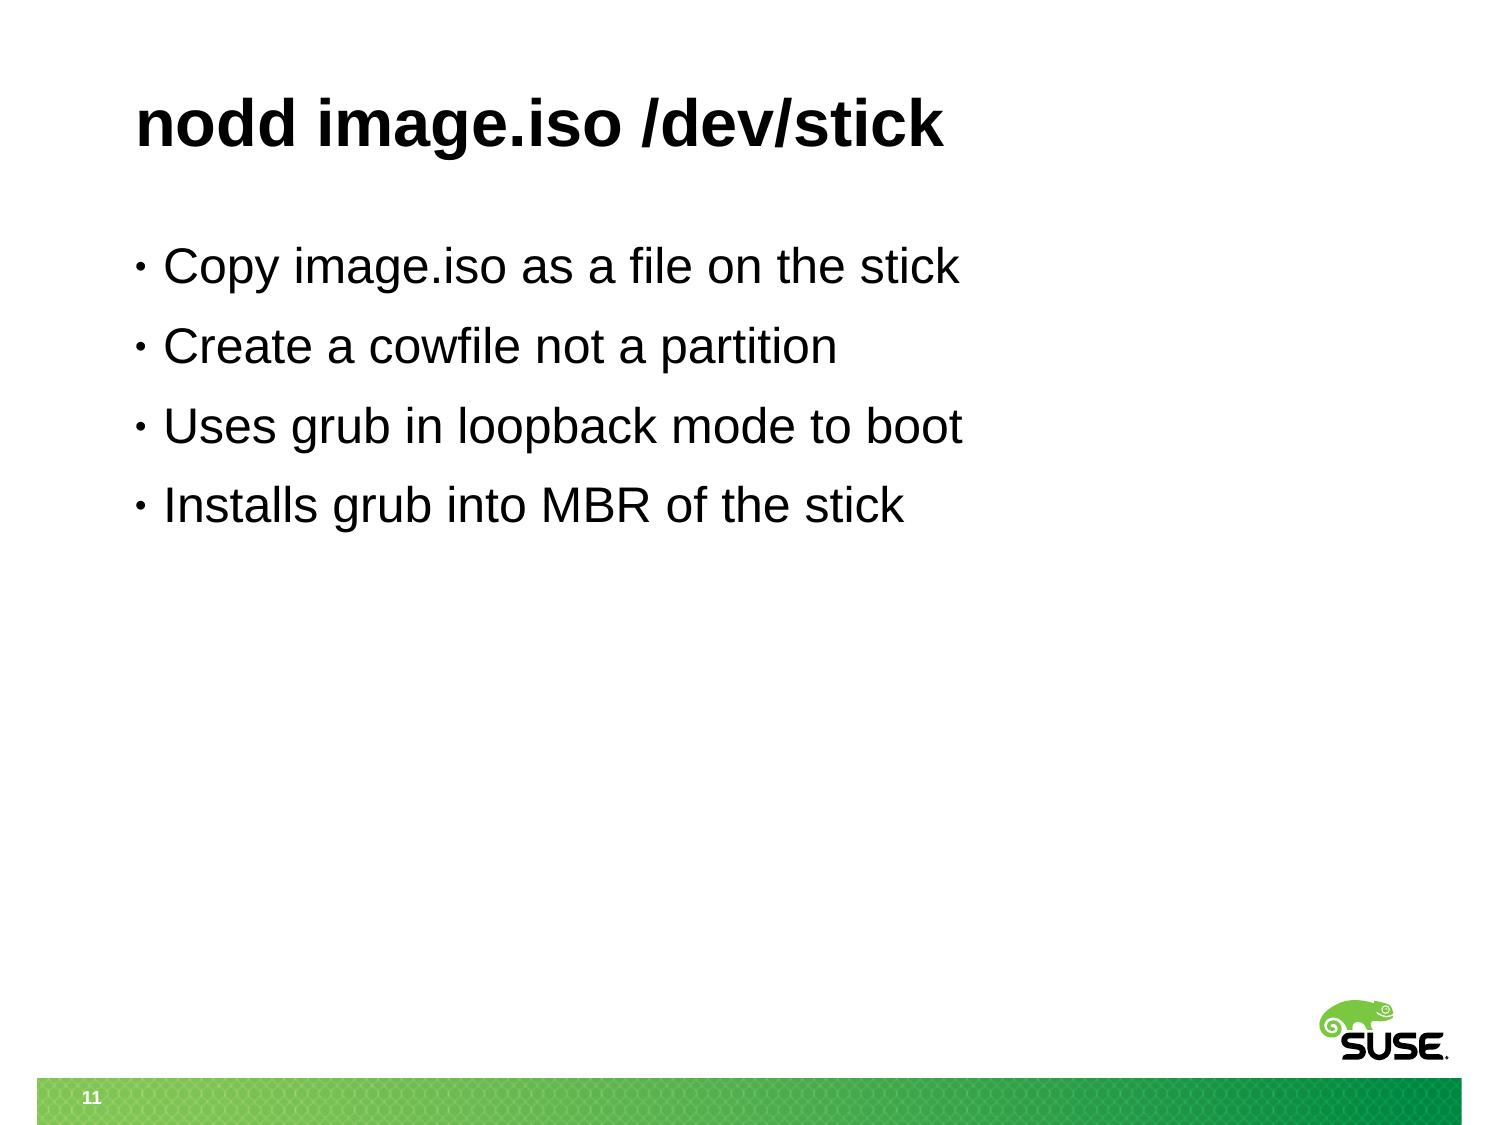

# nodd image.iso /dev/stick
Copy image.iso as a file on the stick
Create a cowfile not a partition
Uses grub in loopback mode to boot
Installs grub into MBR of the stick